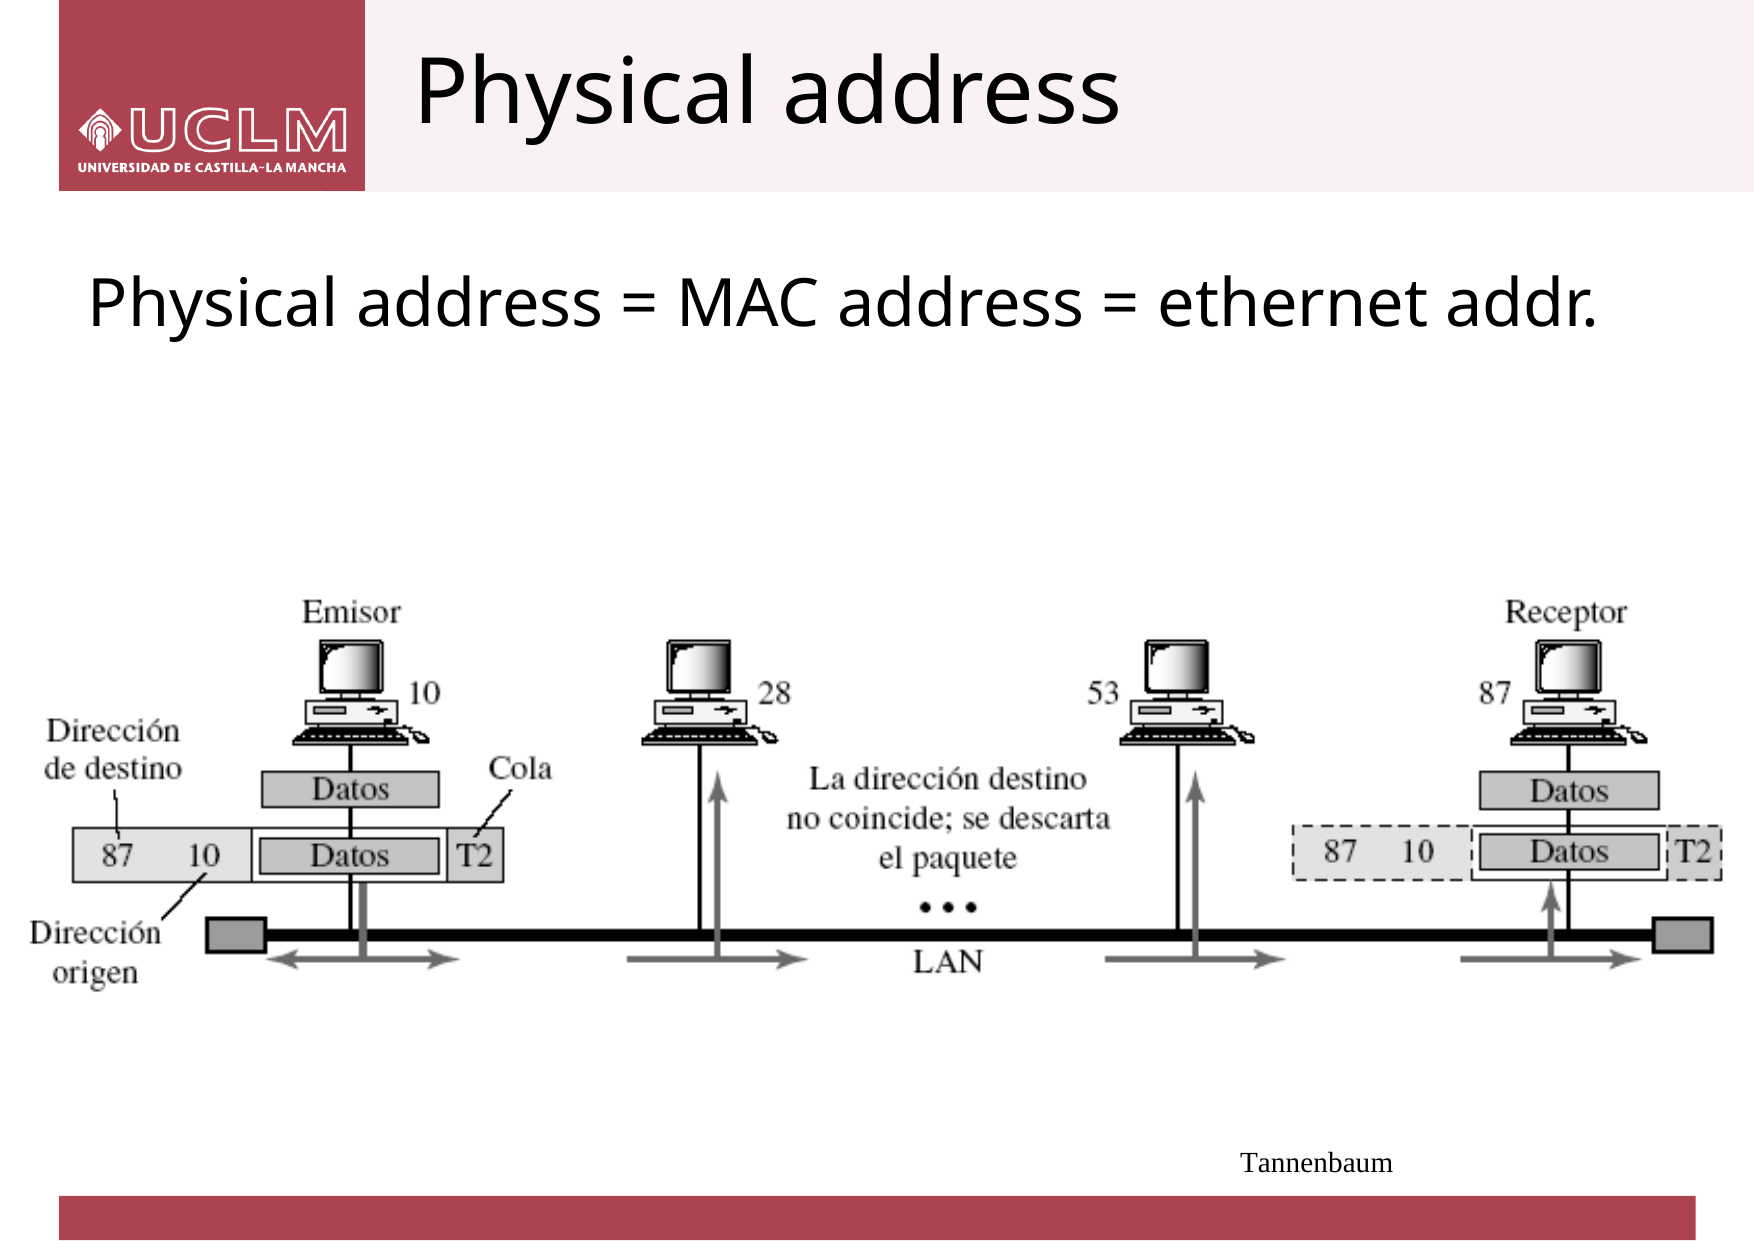

# Physical address
Physical address = MAC address = ethernet addr.
Tannenbaum